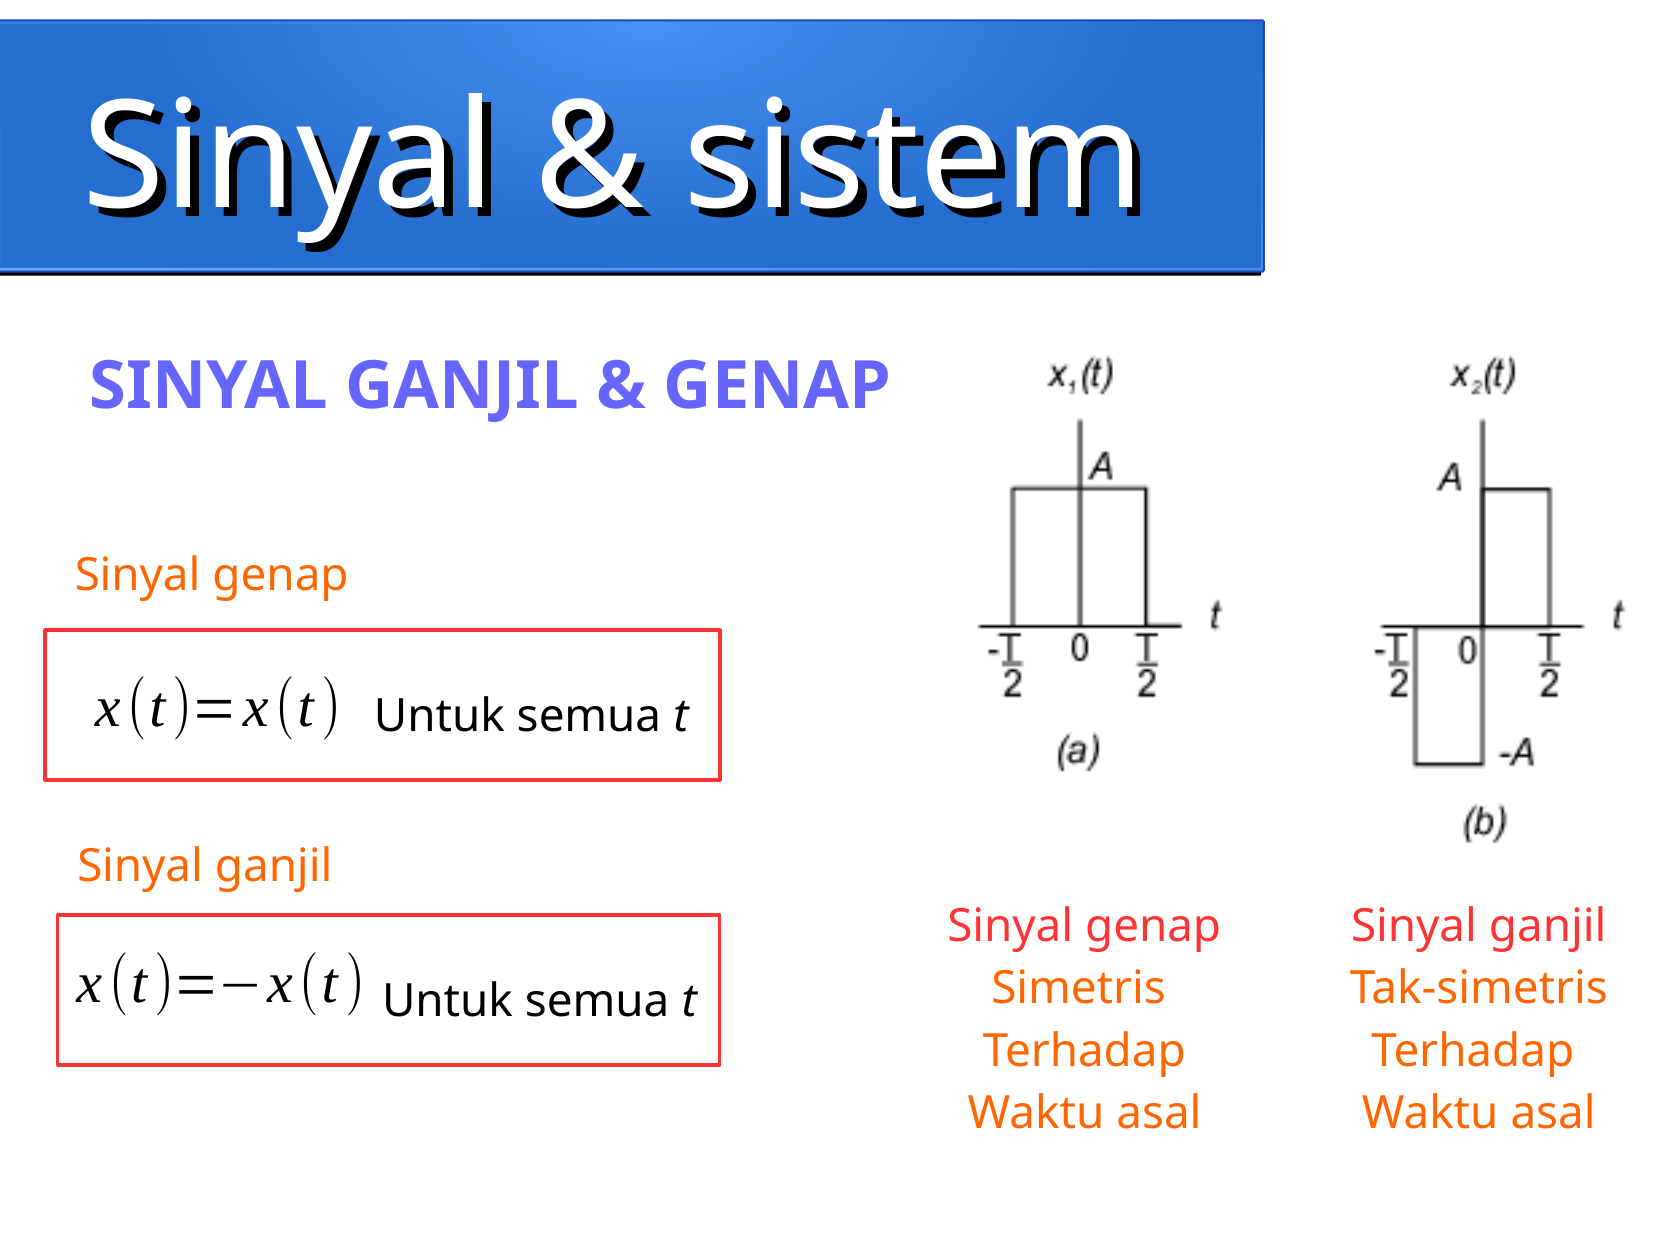

# Sinyal & sistem
SINYAL GANJIL & GENAP
Sinyal genap
Untuk semua t
Sinyal ganjil
Sinyal genap
Simetris
Terhadap
Waktu asal
Sinyal ganjil
Tak-simetris
Terhadap
Waktu asal
Untuk semua t